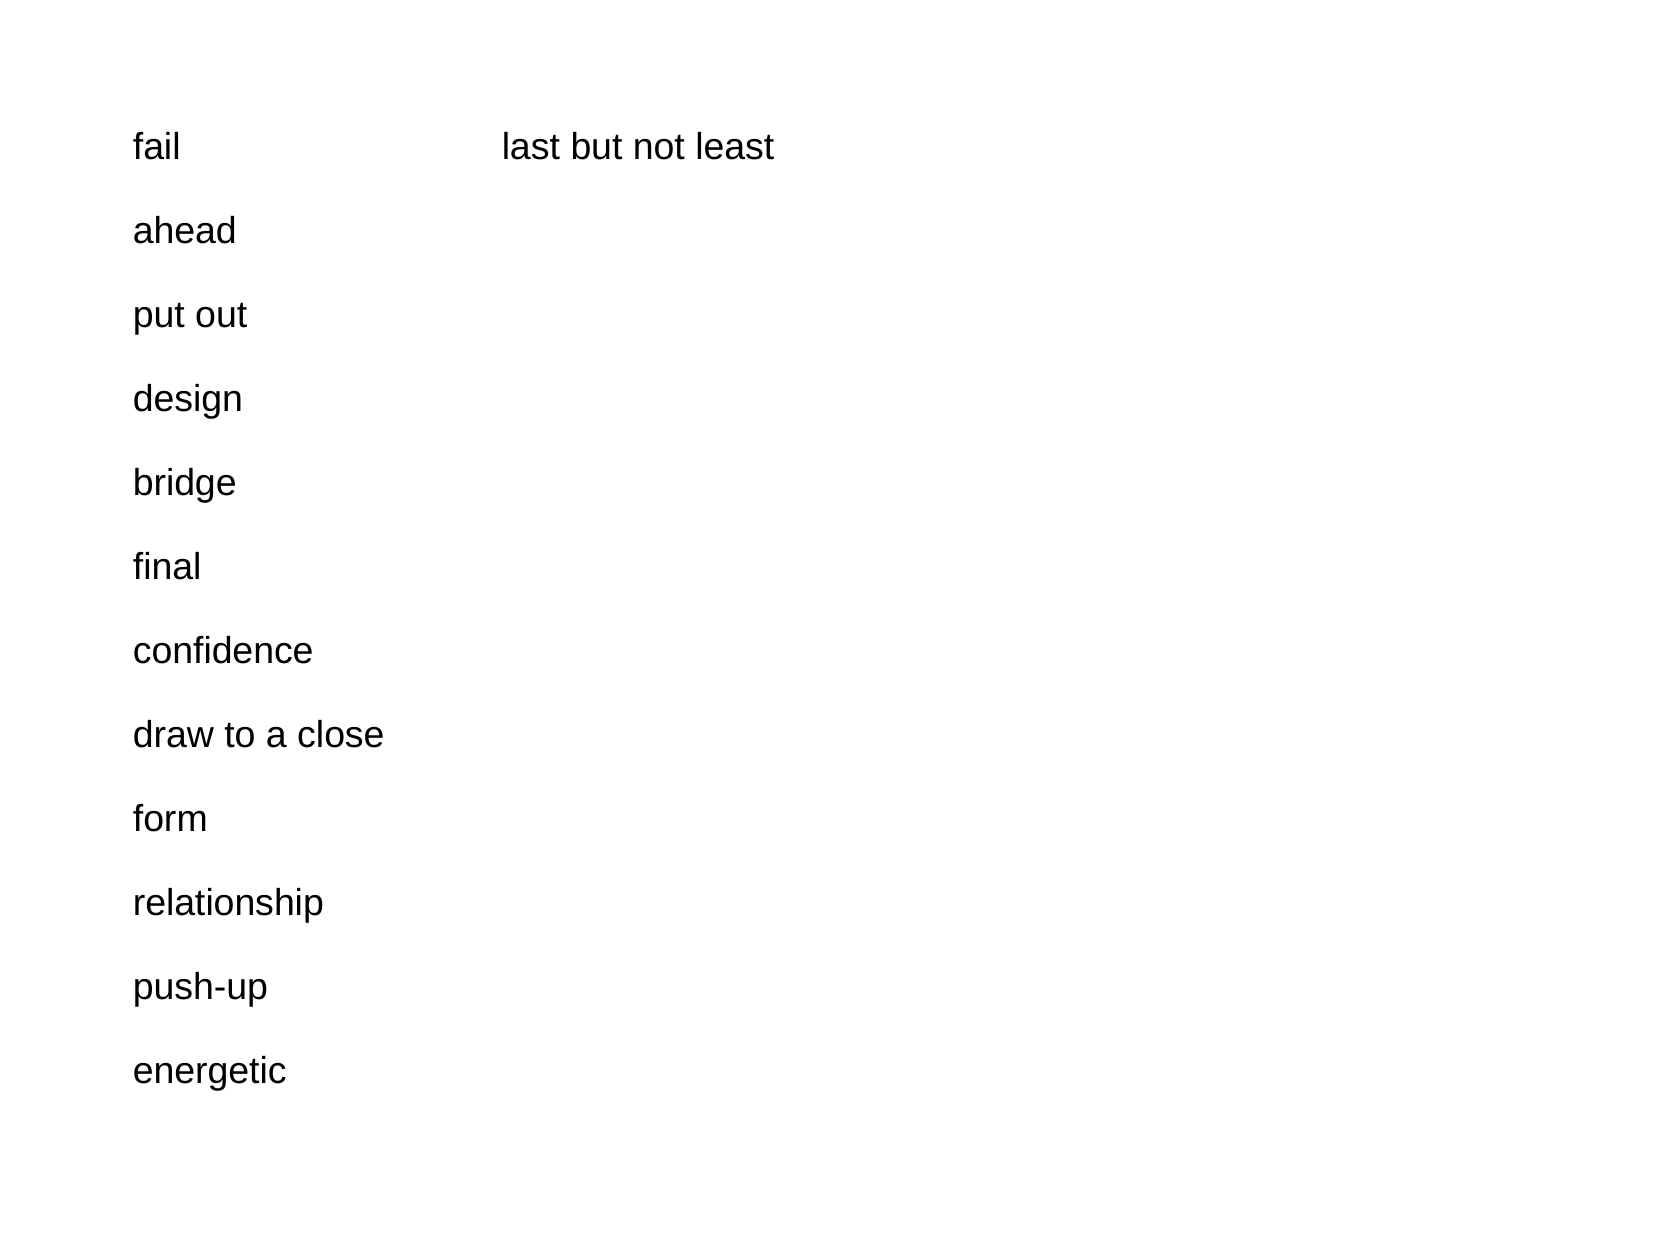

fail					last but not least
ahead
put out
design
bridge
final
confidence
draw to a close
form
relationship
push-up
energetic